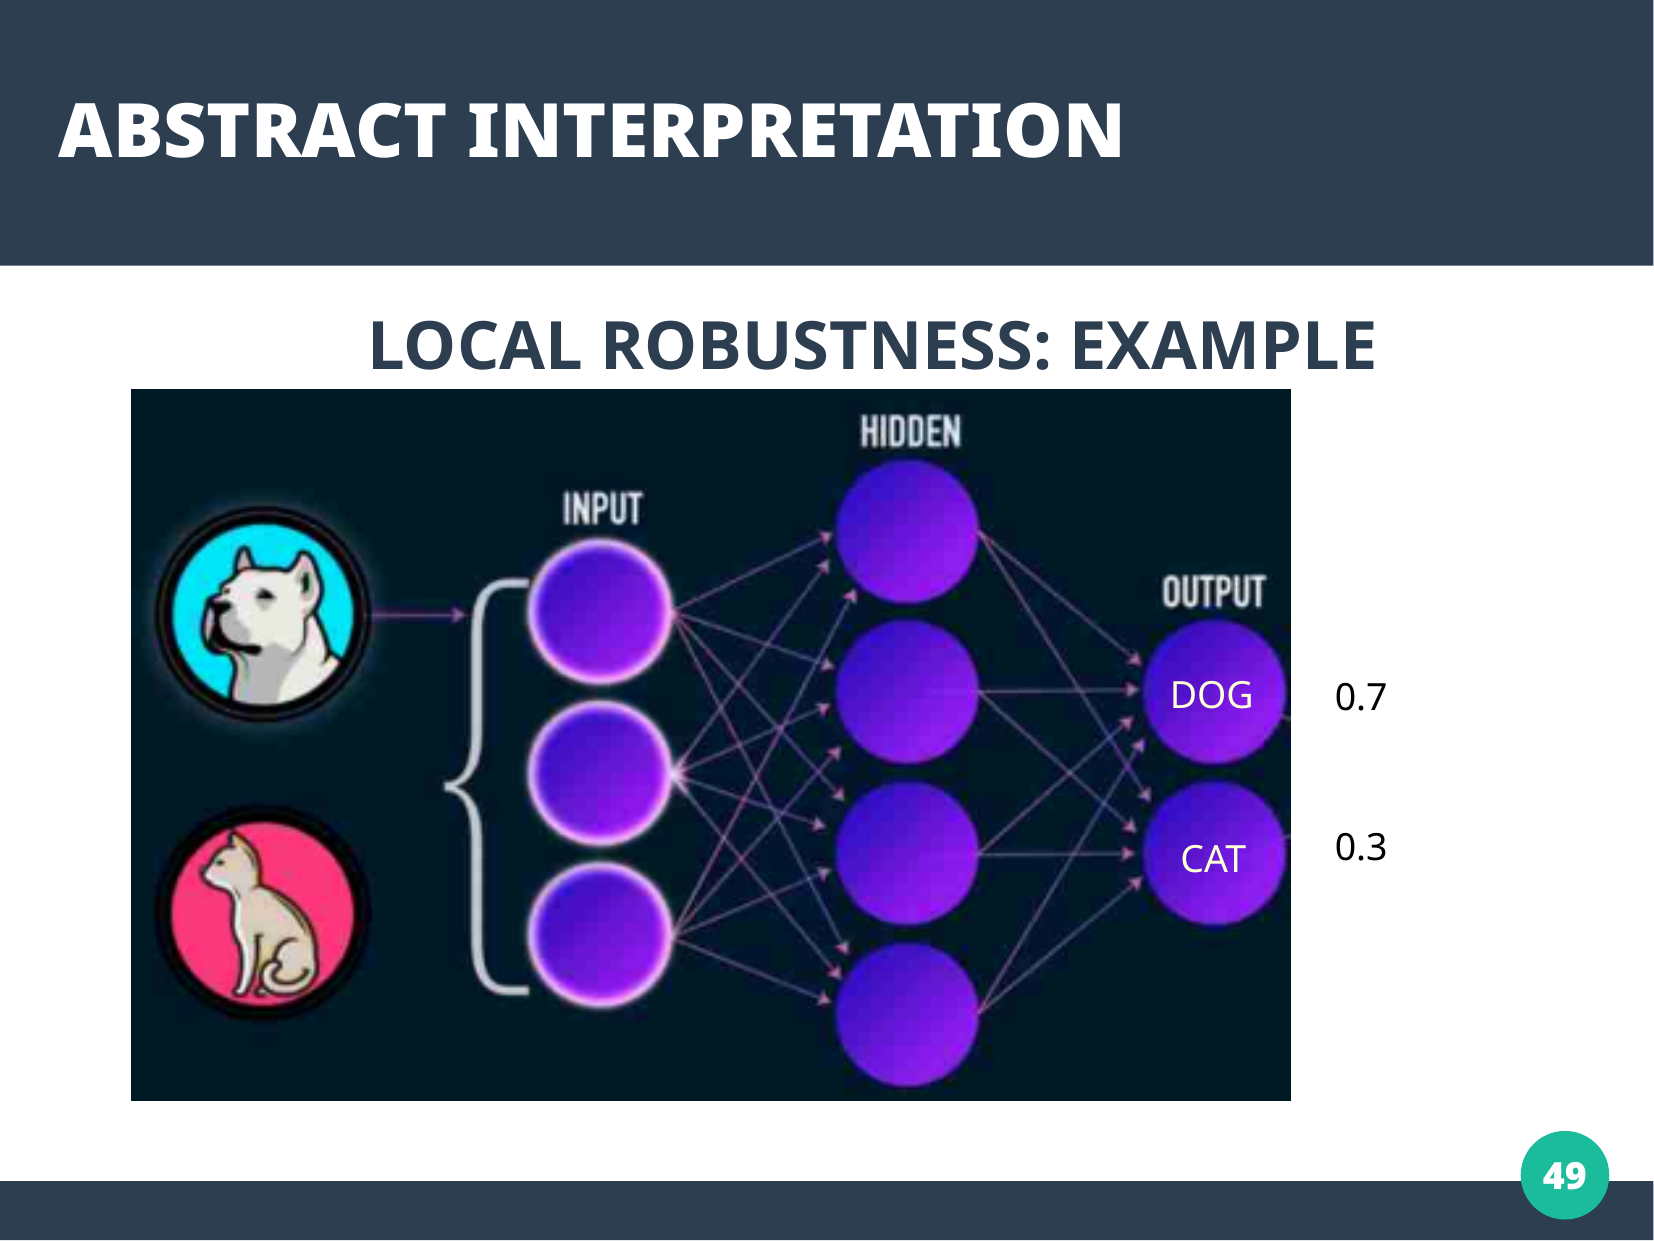

# ABSTRACT INTERPRETATION
LOCAL ROBUSTNESS: EXAMPLE
DOG
0.7
0.3
CAT
49